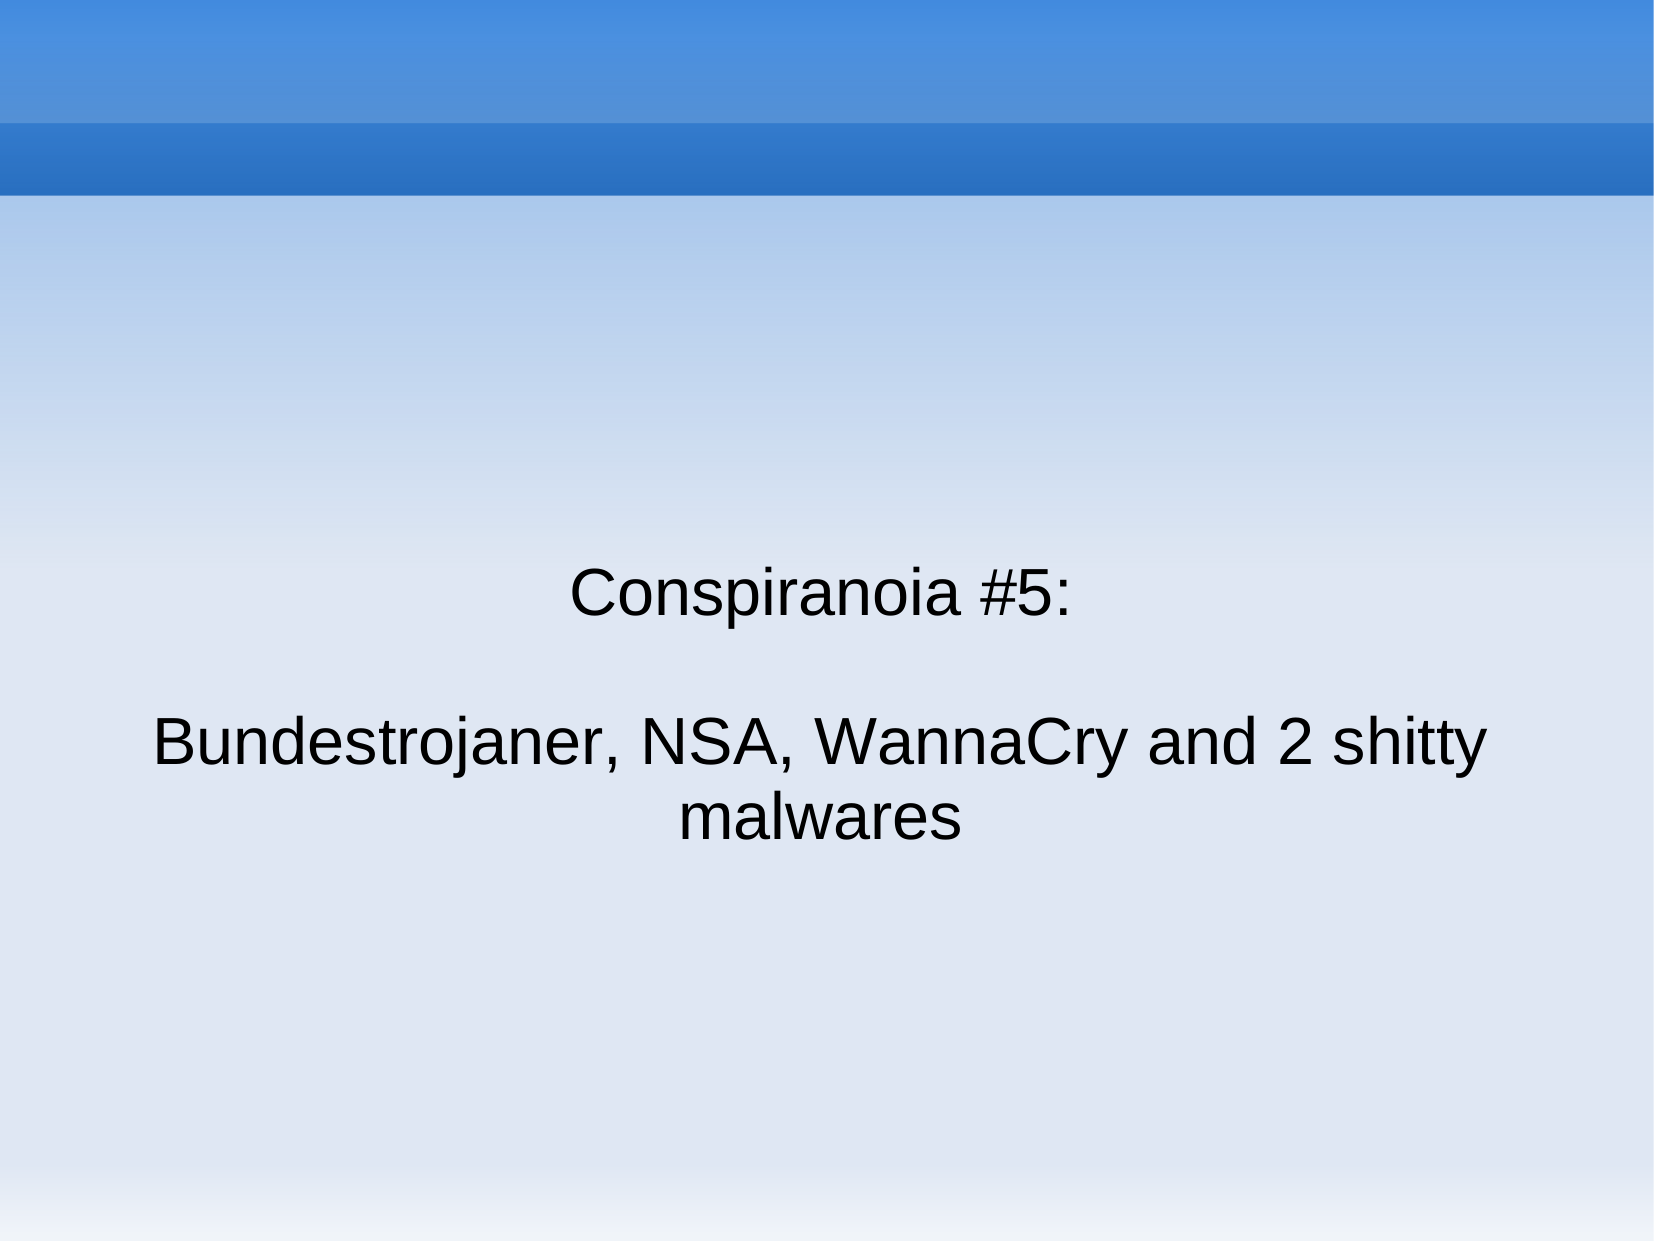

# Conspiranoia #5:
Bundestrojaner, NSA, WannaCry and 2 shitty malwares